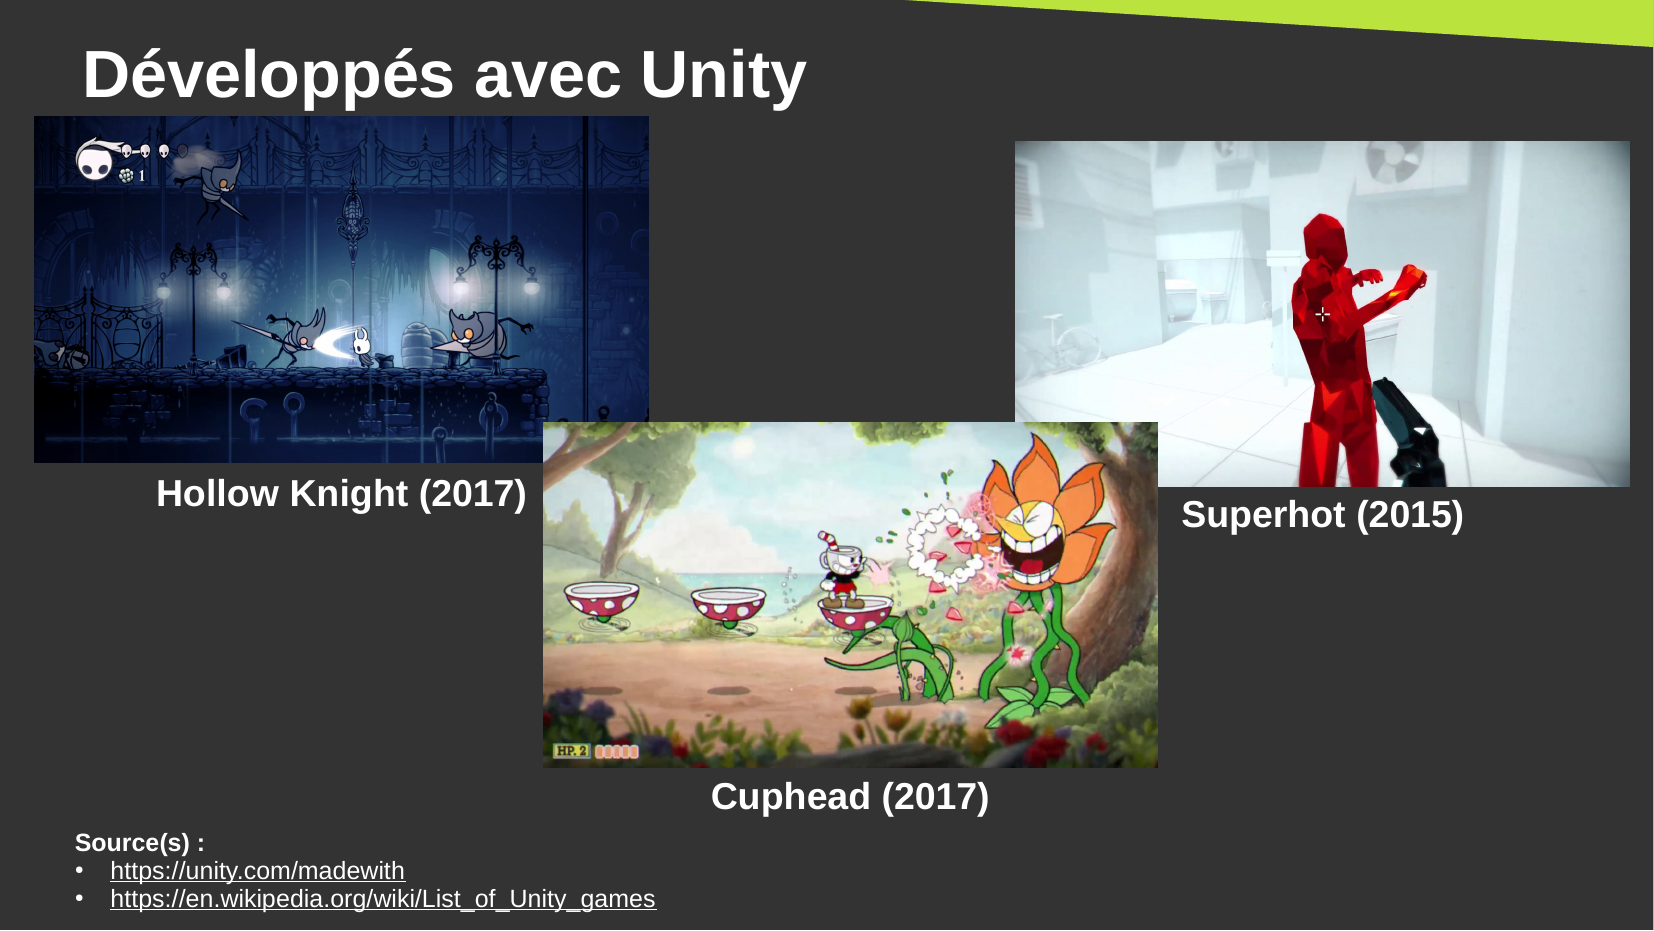

# Développés avec Unity
Hollow Knight (2017)
Superhot (2015)
Cuphead (2017)
Source(s) :
https://unity.com/madewith
https://en.wikipedia.org/wiki/List_of_Unity_games